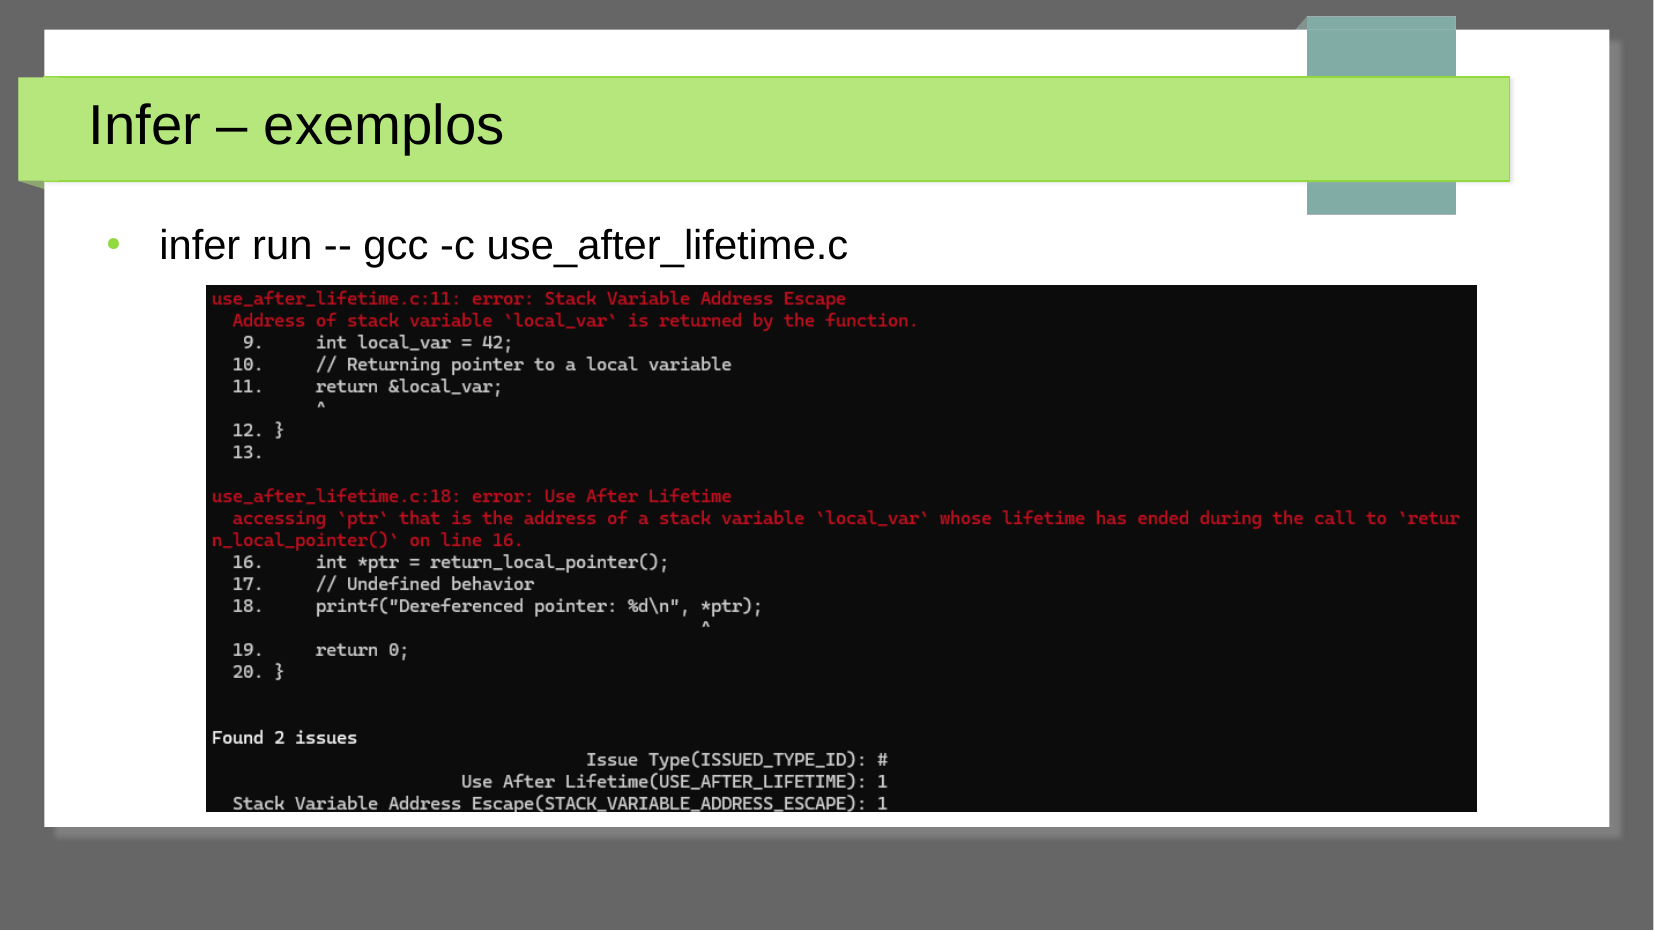

# Infer – exemplos
infer run -- gcc -c use_after_lifetime.c